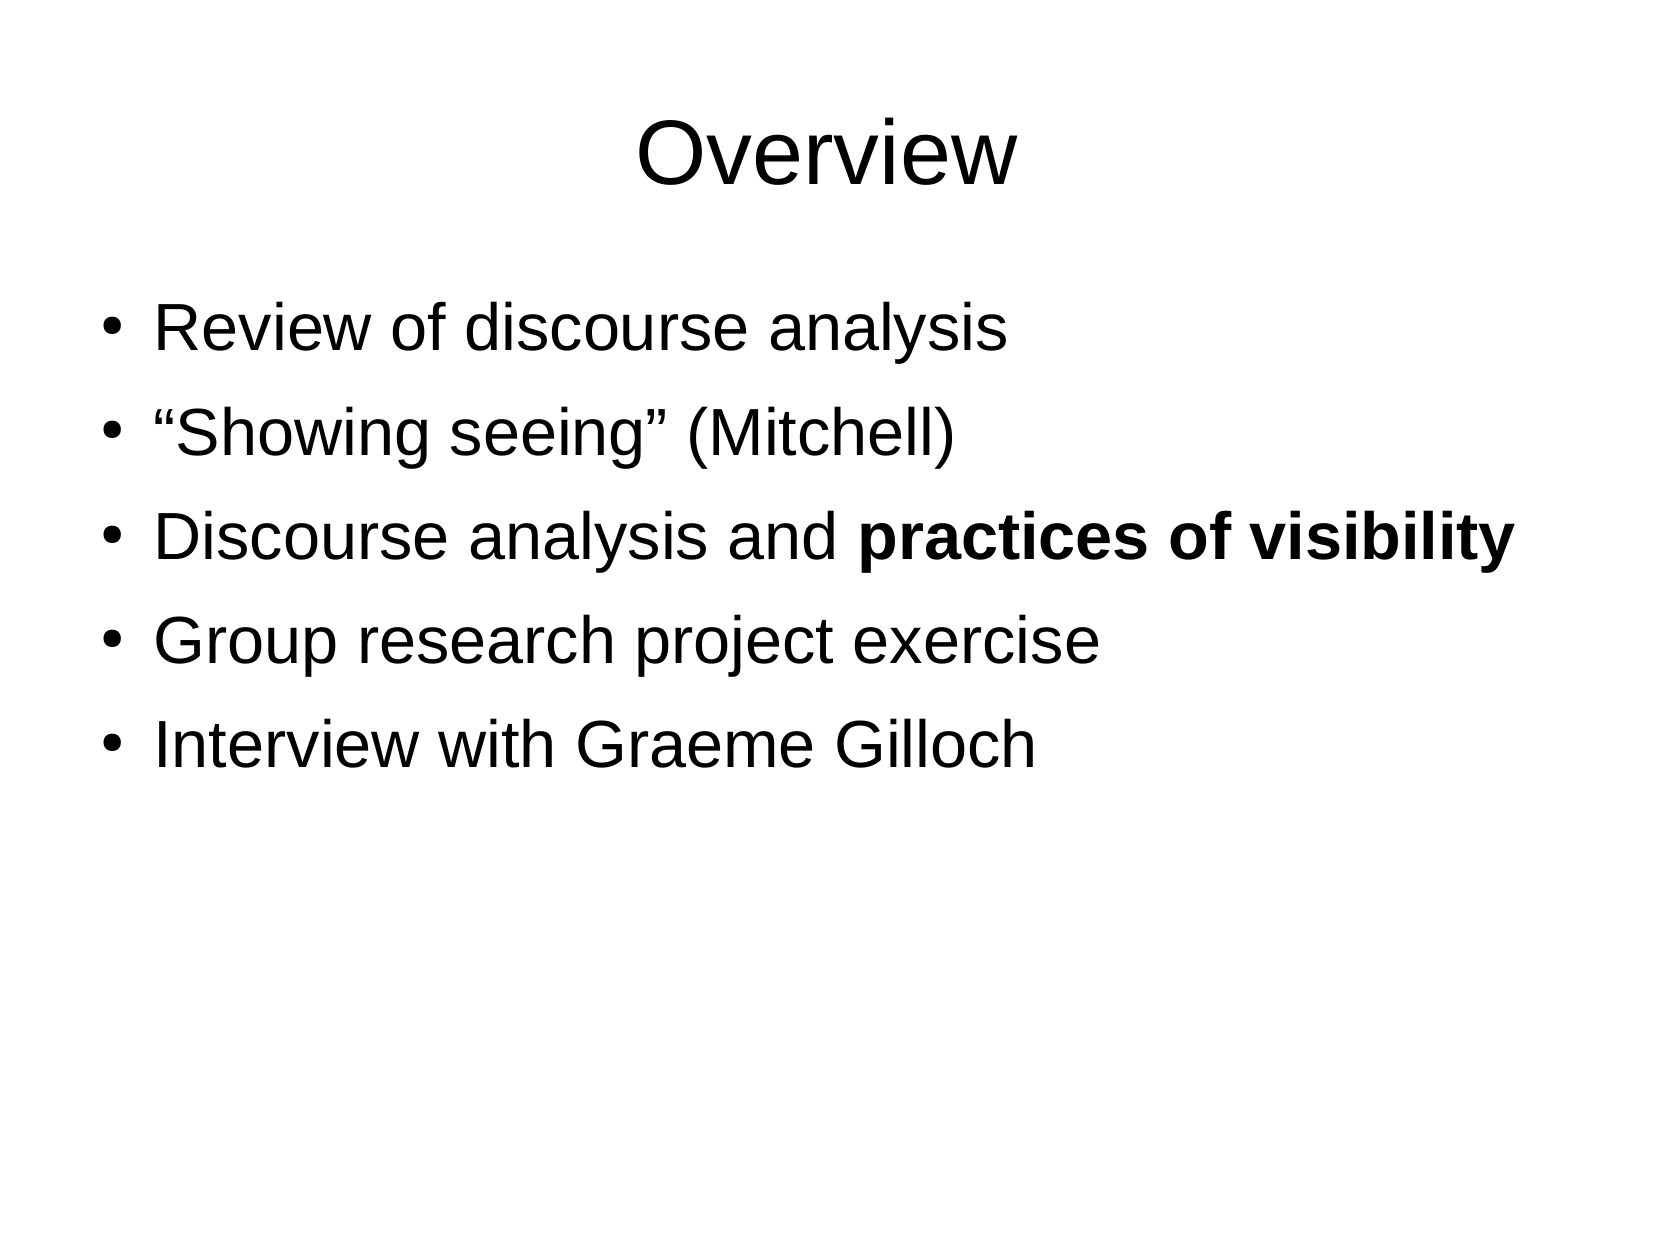

# Overview
Review of discourse analysis
“Showing seeing” (Mitchell)
Discourse analysis and practices of visibility
Group research project exercise
Interview with Graeme Gilloch